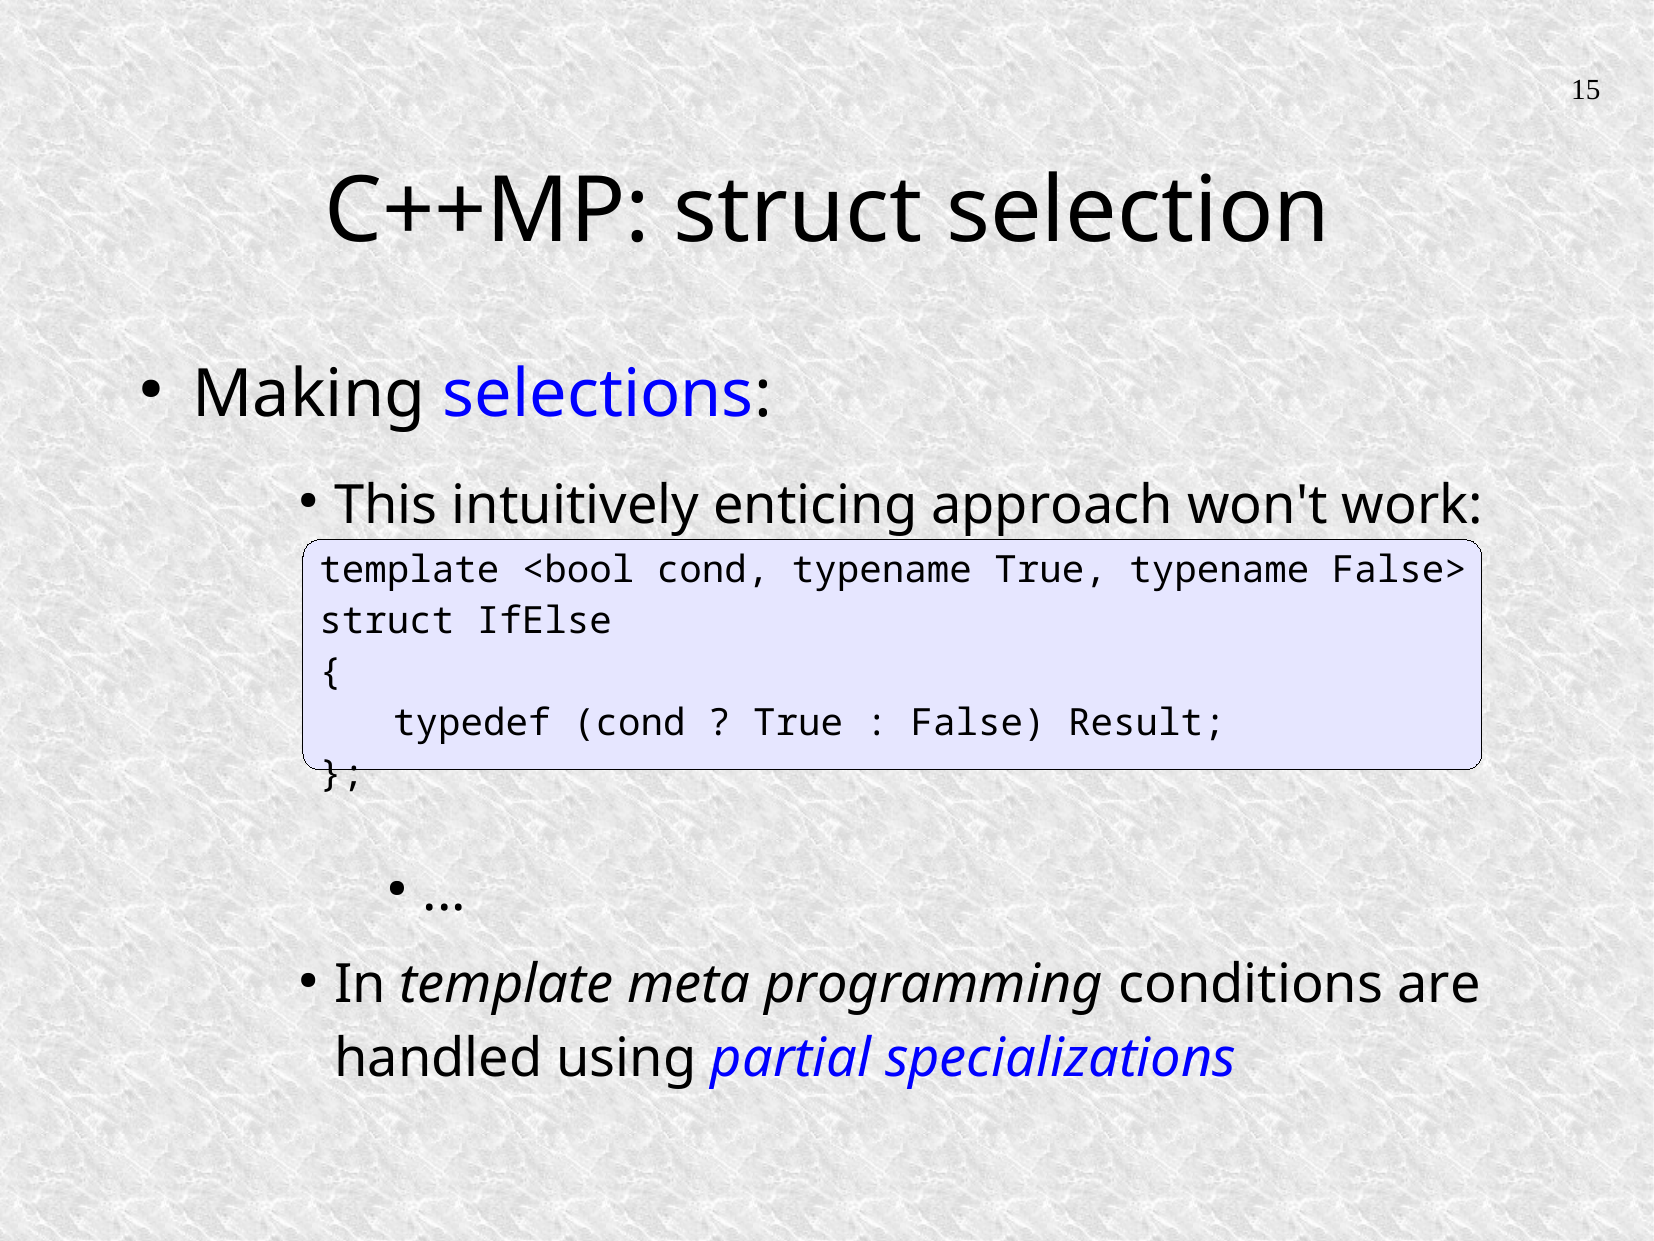

15
# C++MP: struct selection
Making selections:
This intuitively enticing approach won't work:
...
In template meta programming conditions are handled using partial specializations
template <bool cond, typename True, typename False>
struct IfElse
{
	typedef (cond ? True : False) Result;
};